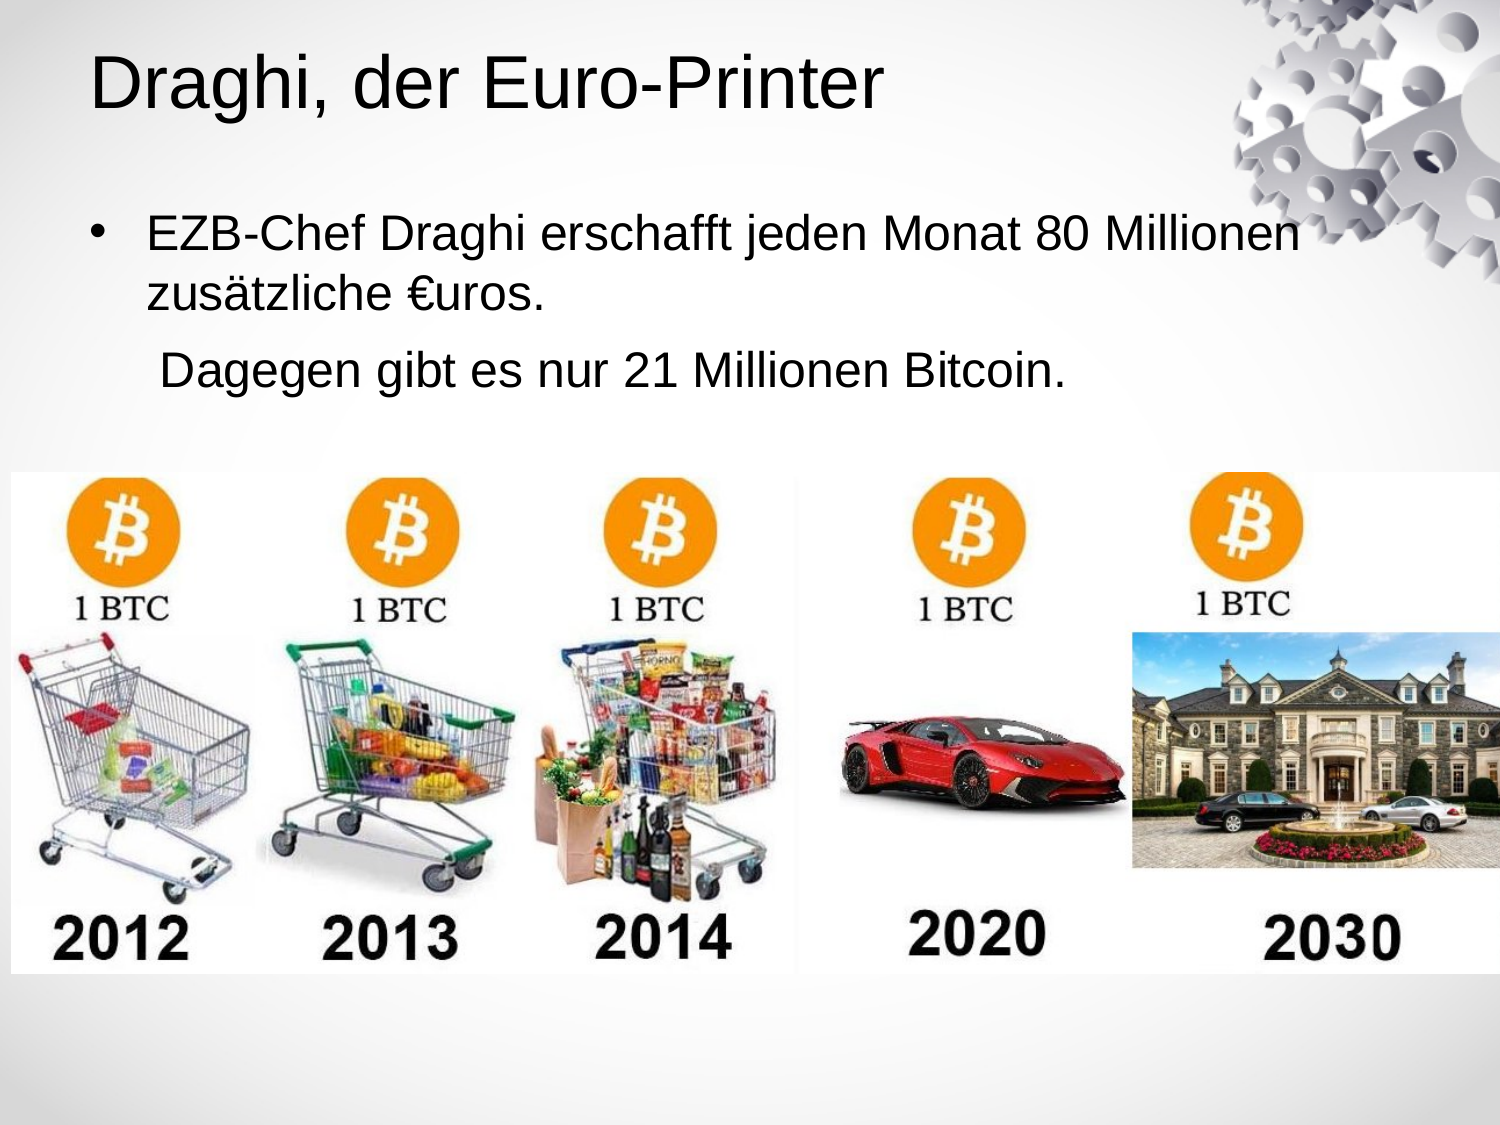

# Draghi, der Euro-Printer
EZB-Chef Draghi erschafft jeden Monat 80 Millionen zusätzliche €uros.
 Dagegen gibt es nur 21 Millionen Bitcoin.